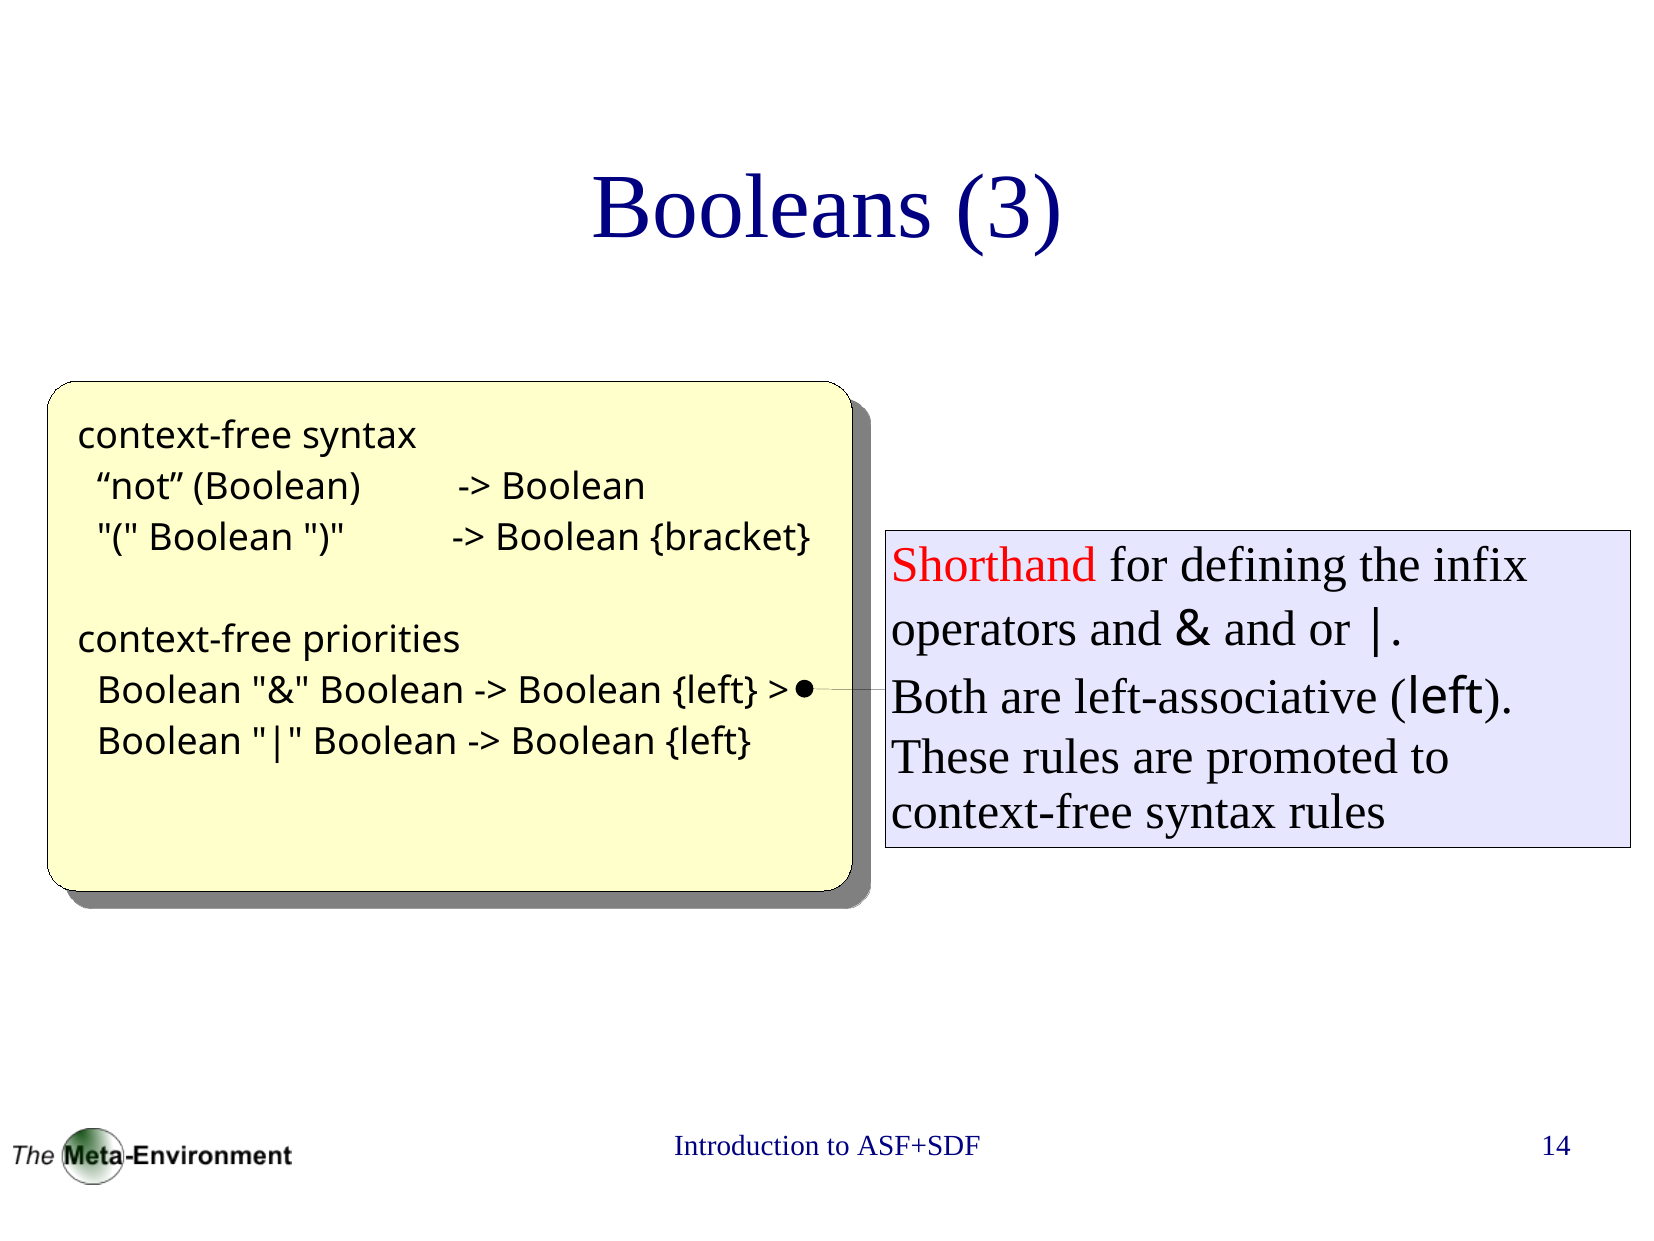

# Booleans (3)
 context-free syntax
 “not” (Boolean) -> Boolean
 "(" Boolean ")" -> Boolean {bracket}
 context-free priorities
 Boolean "&" Boolean -> Boolean {left} >
 Boolean "|" Boolean -> Boolean {left}
14